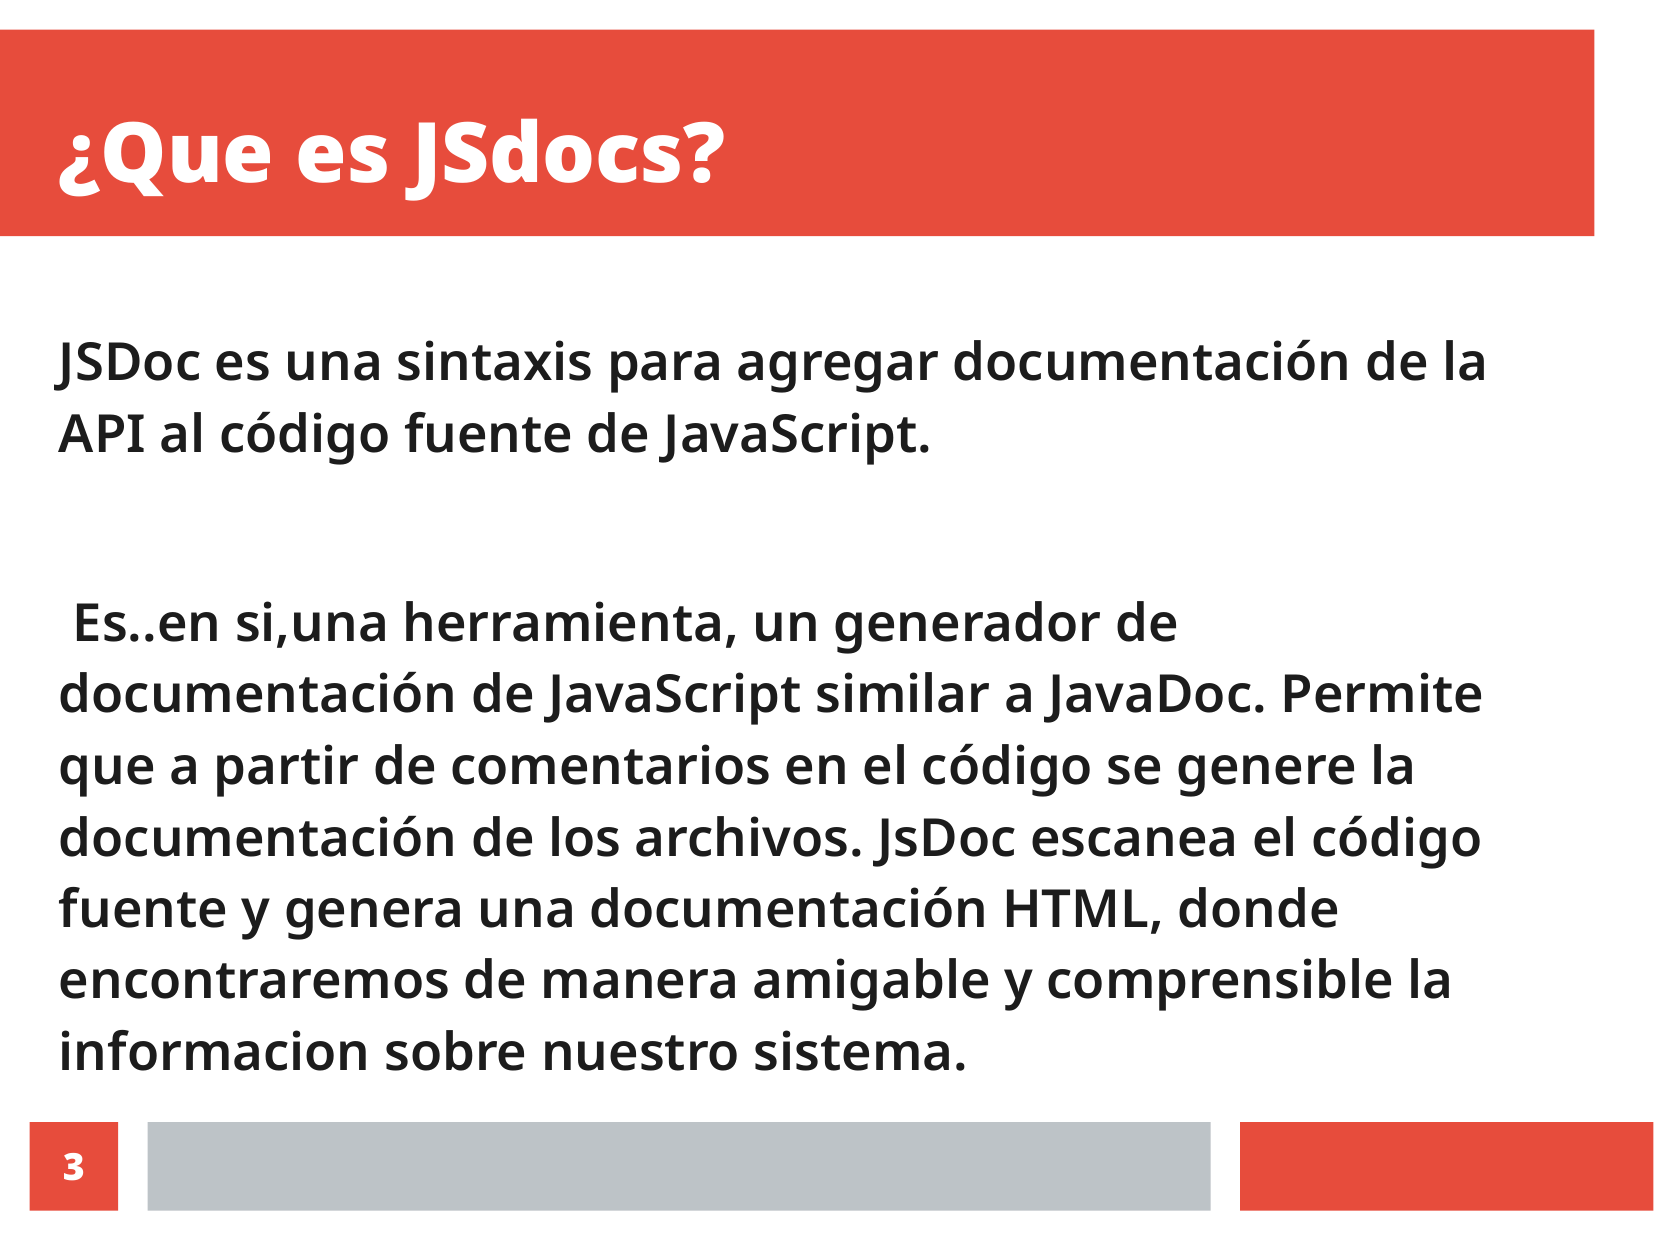

# ¿Que es JSdocs?
JSDoc es una sintaxis para agregar documentación de la API al código fuente de JavaScript.
 Es..en si,una herramienta, un generador de documentación de JavaScript similar a JavaDoc. Permite que a partir de comentarios en el código se genere la documentación de los archivos. JsDoc escanea el código fuente y genera una documentación HTML, donde encontraremos de manera amigable y comprensible la informacion sobre nuestro sistema.
3